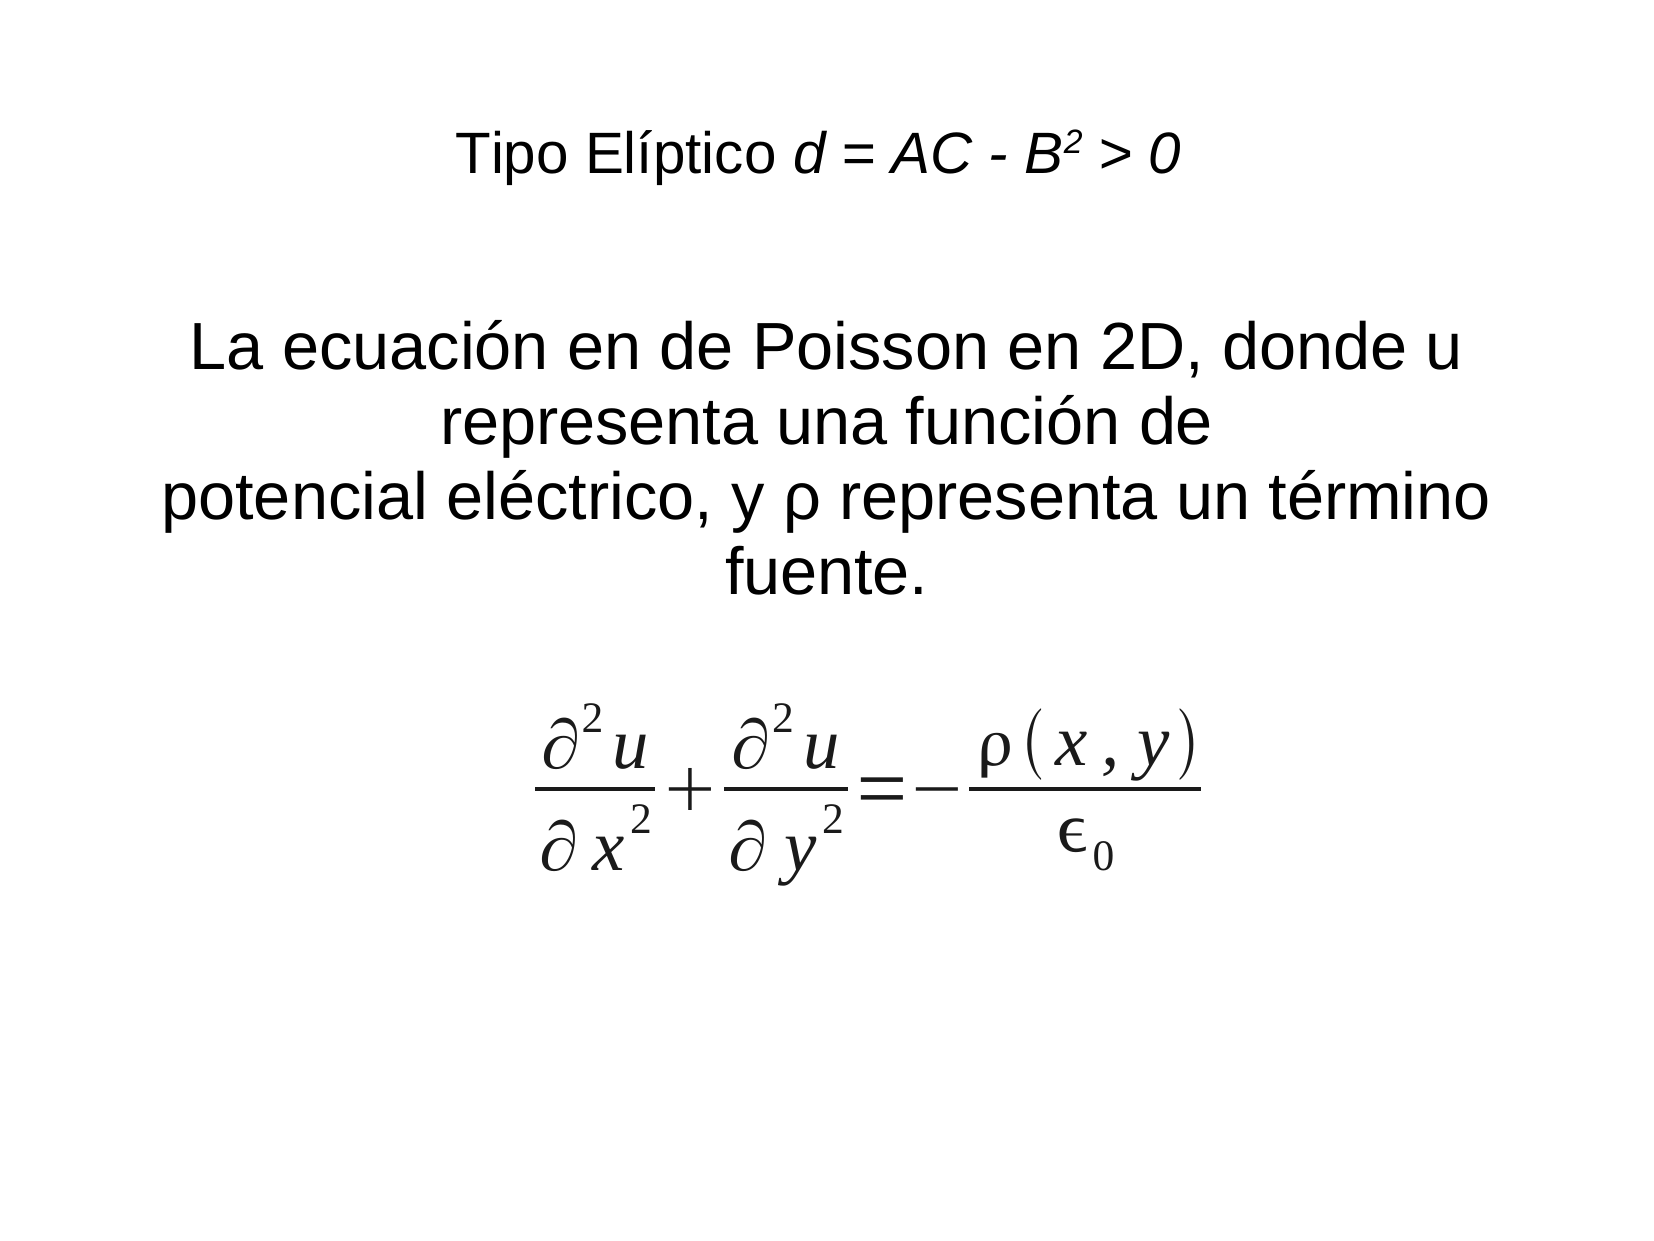

# Tipo Elíptico d = AC - B2 > 0
La ecuación en de Poisson en 2D, donde u representa una función de
potencial eléctrico, y ρ representa un término fuente.